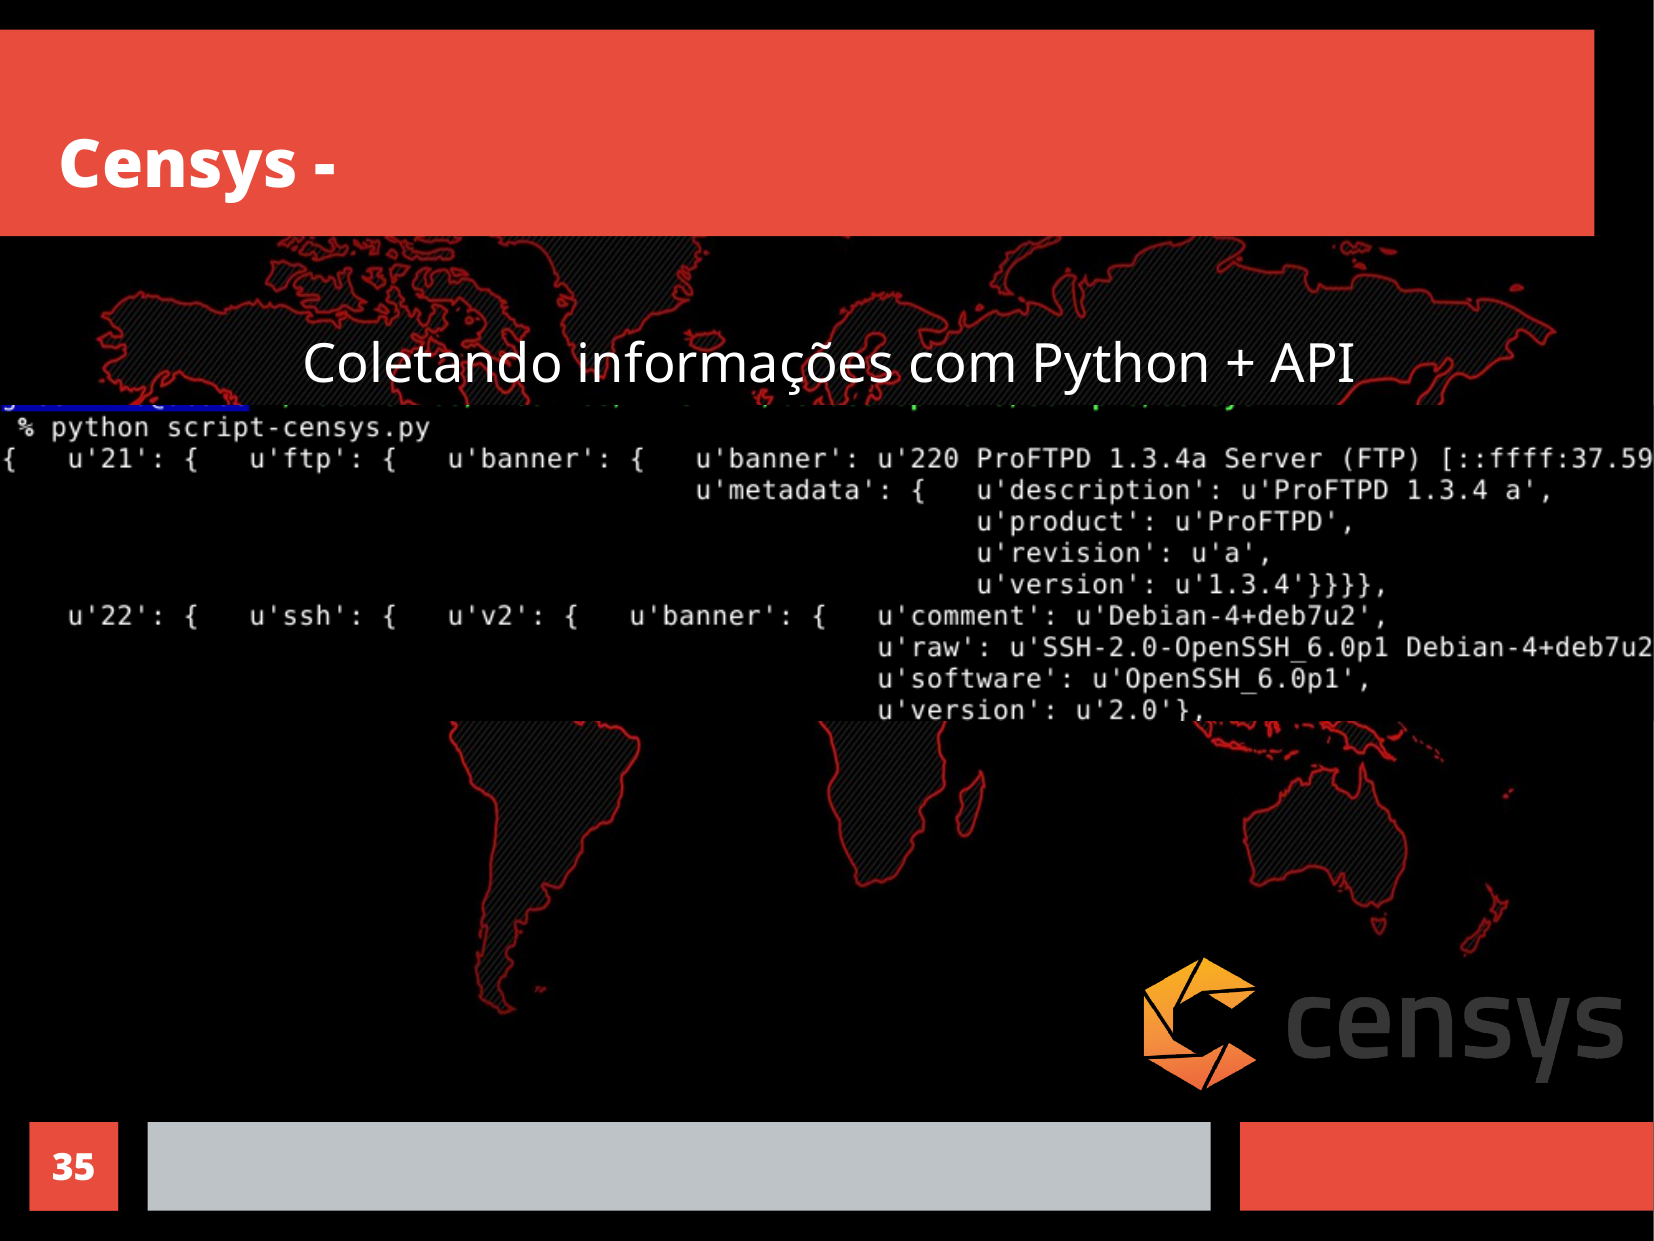

# Censys -
Coletando informações com Python + API
35